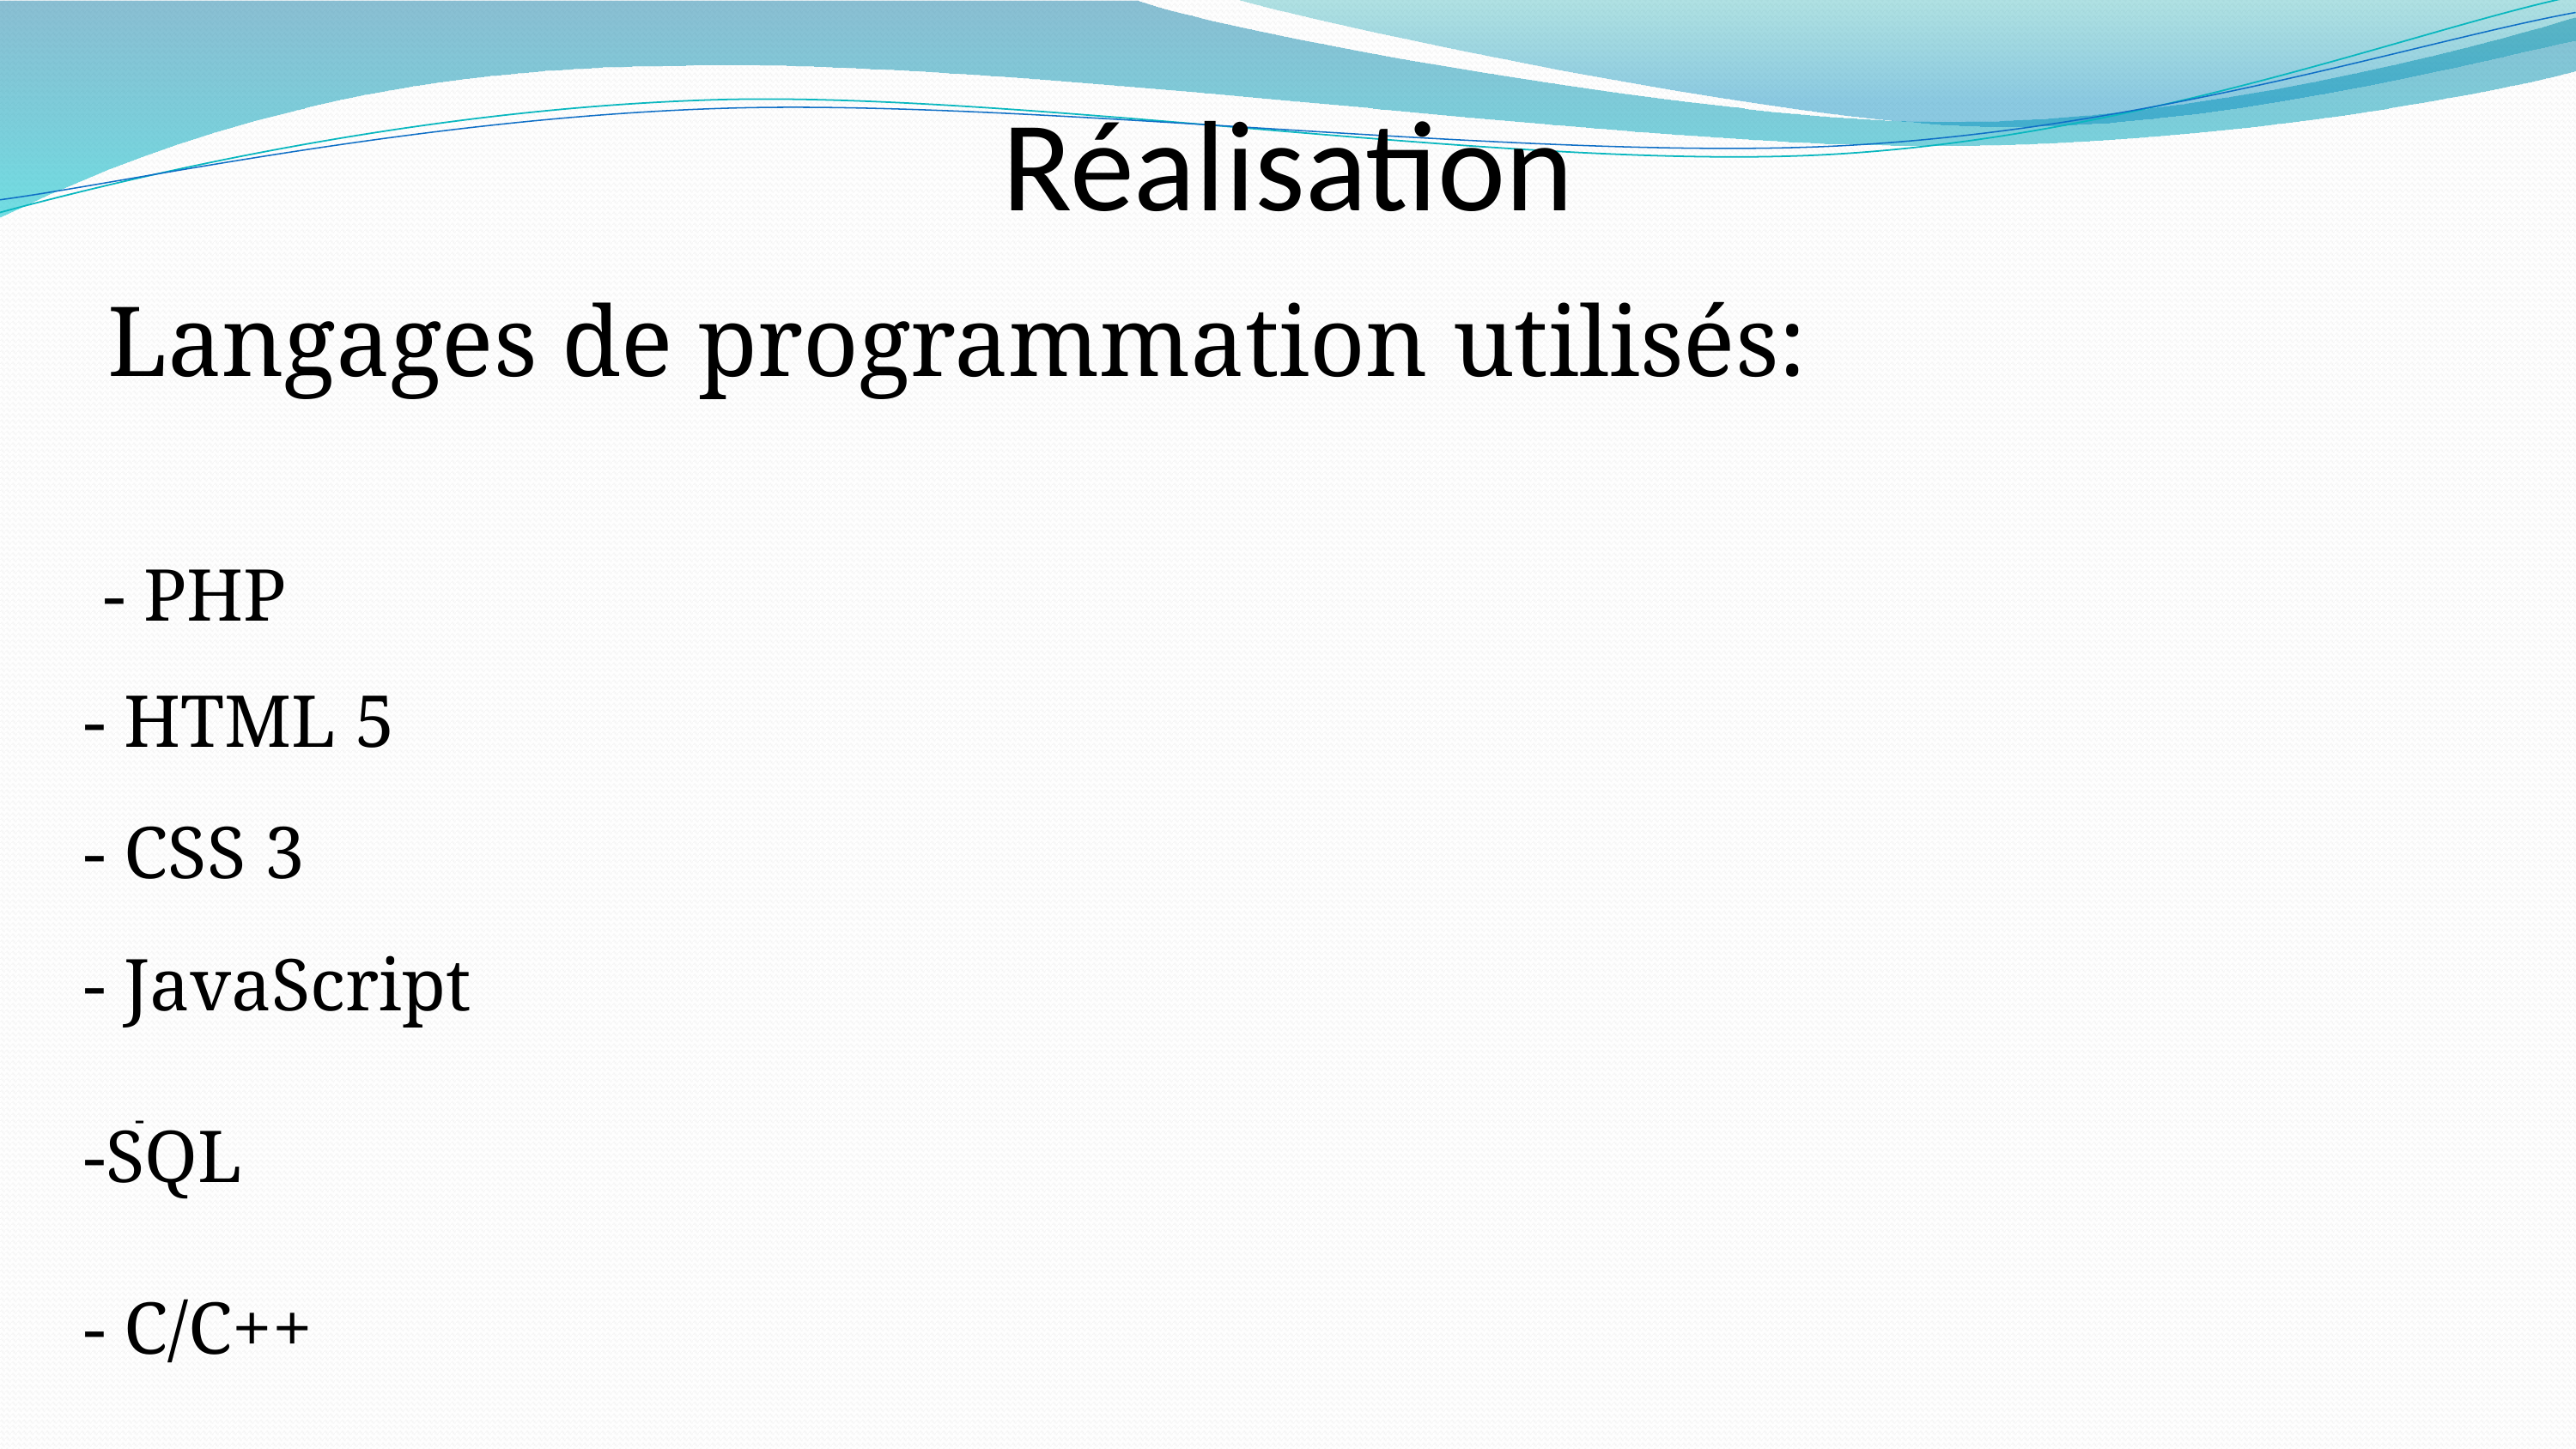

# Réalisation
Langages de programmation utilisés:
- PHP
- HTML 5
- CSS 3
- JavaScript
-SQL
- C/C++
-